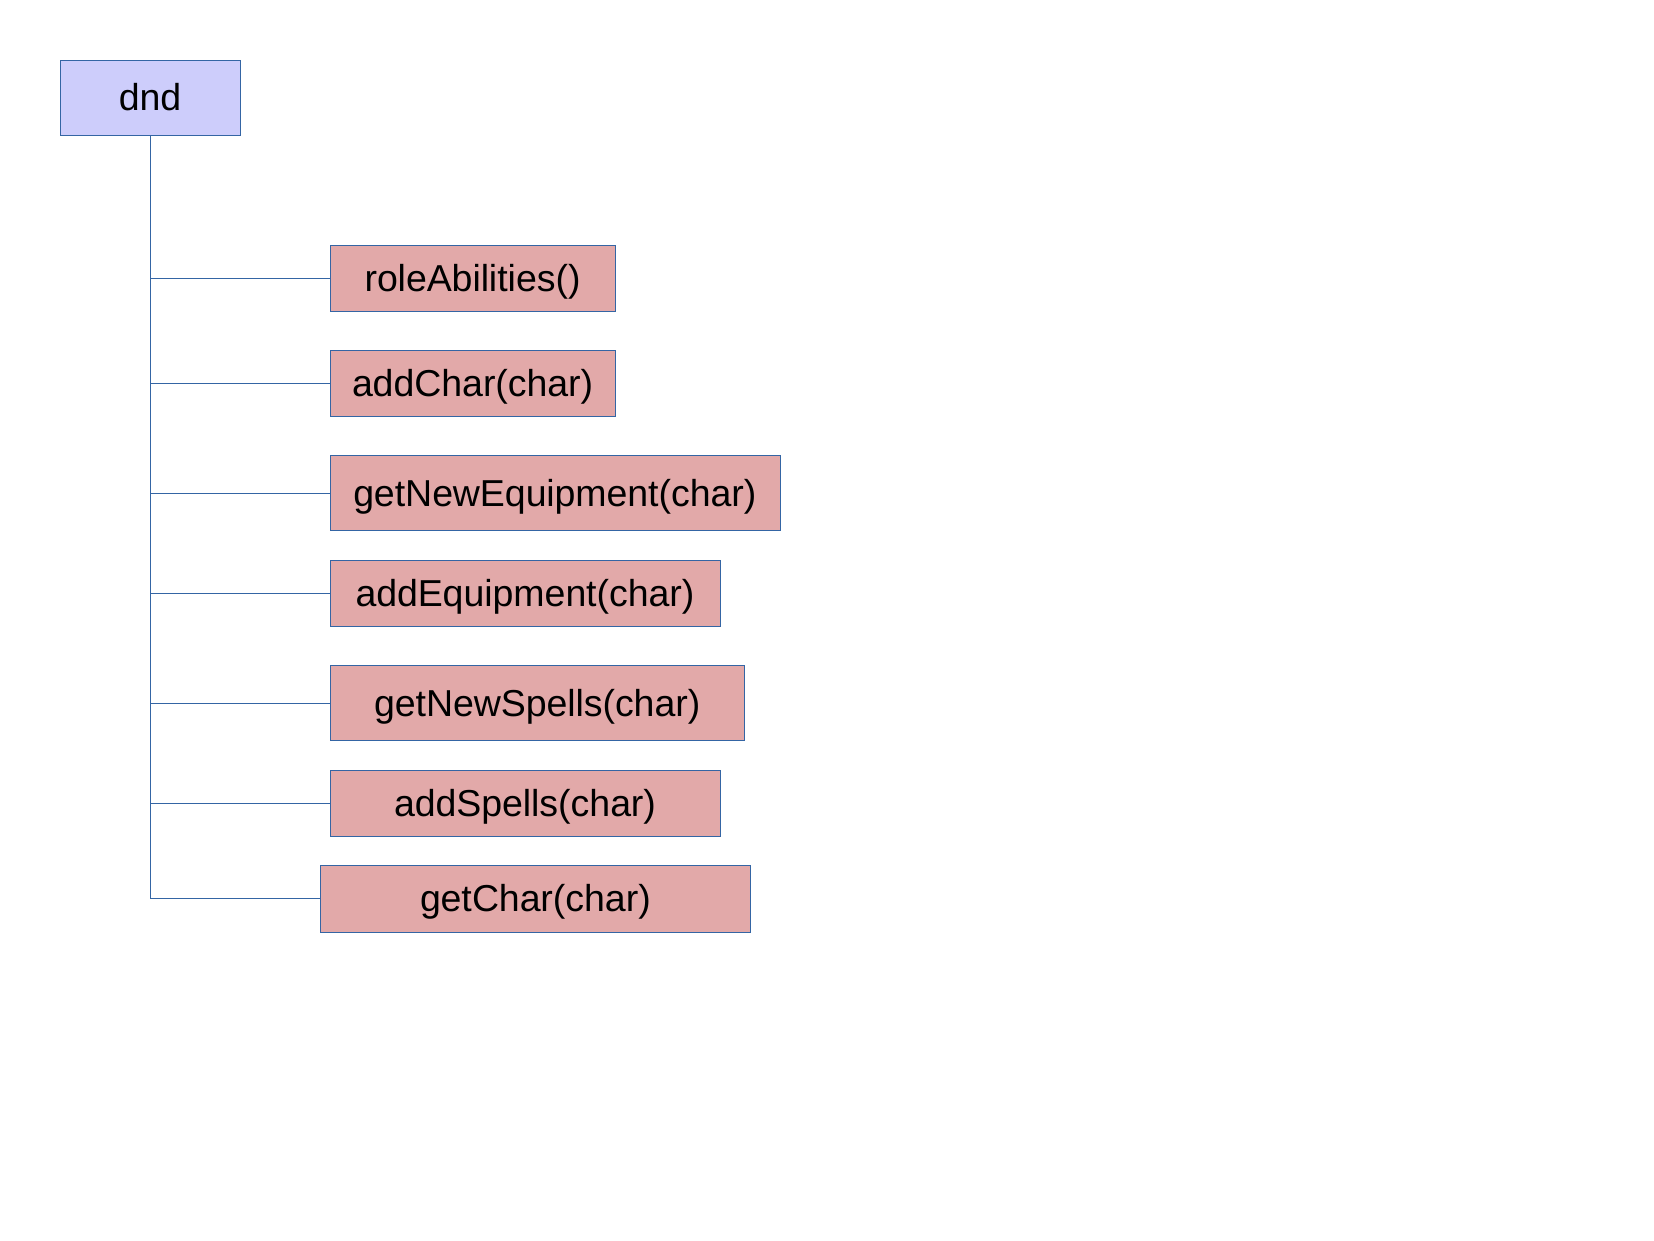

dnd
dnd
roleAbilities()
addChar(char)
getNewEquipment(char)
addEquipment(char)
getNewSpells(char)
addSpells(char)
getChar(char)